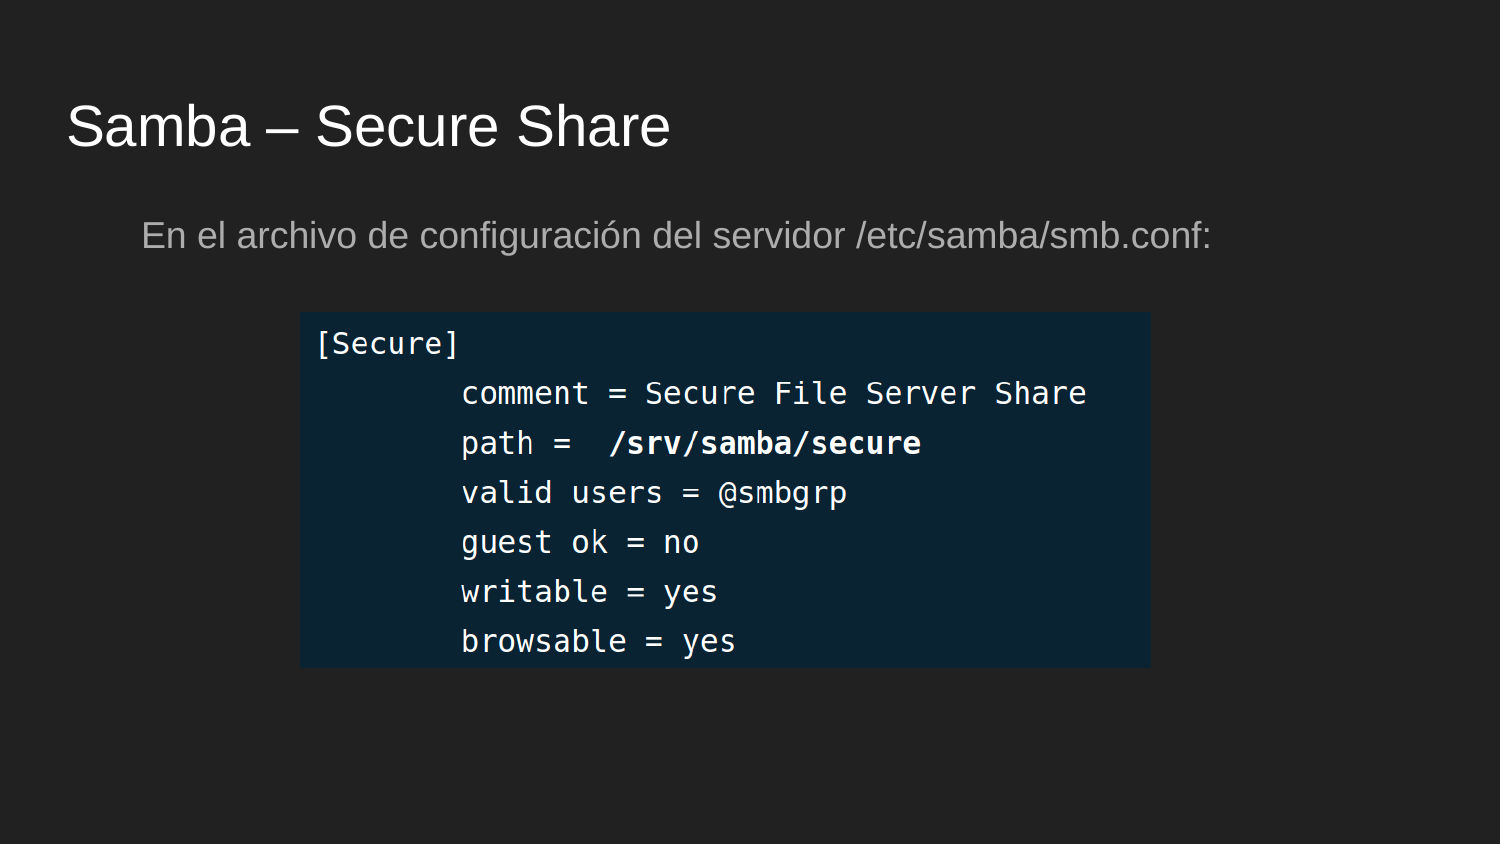

# Samba – Secure Share
En el archivo de configuración del servidor /etc/samba/smb.conf: